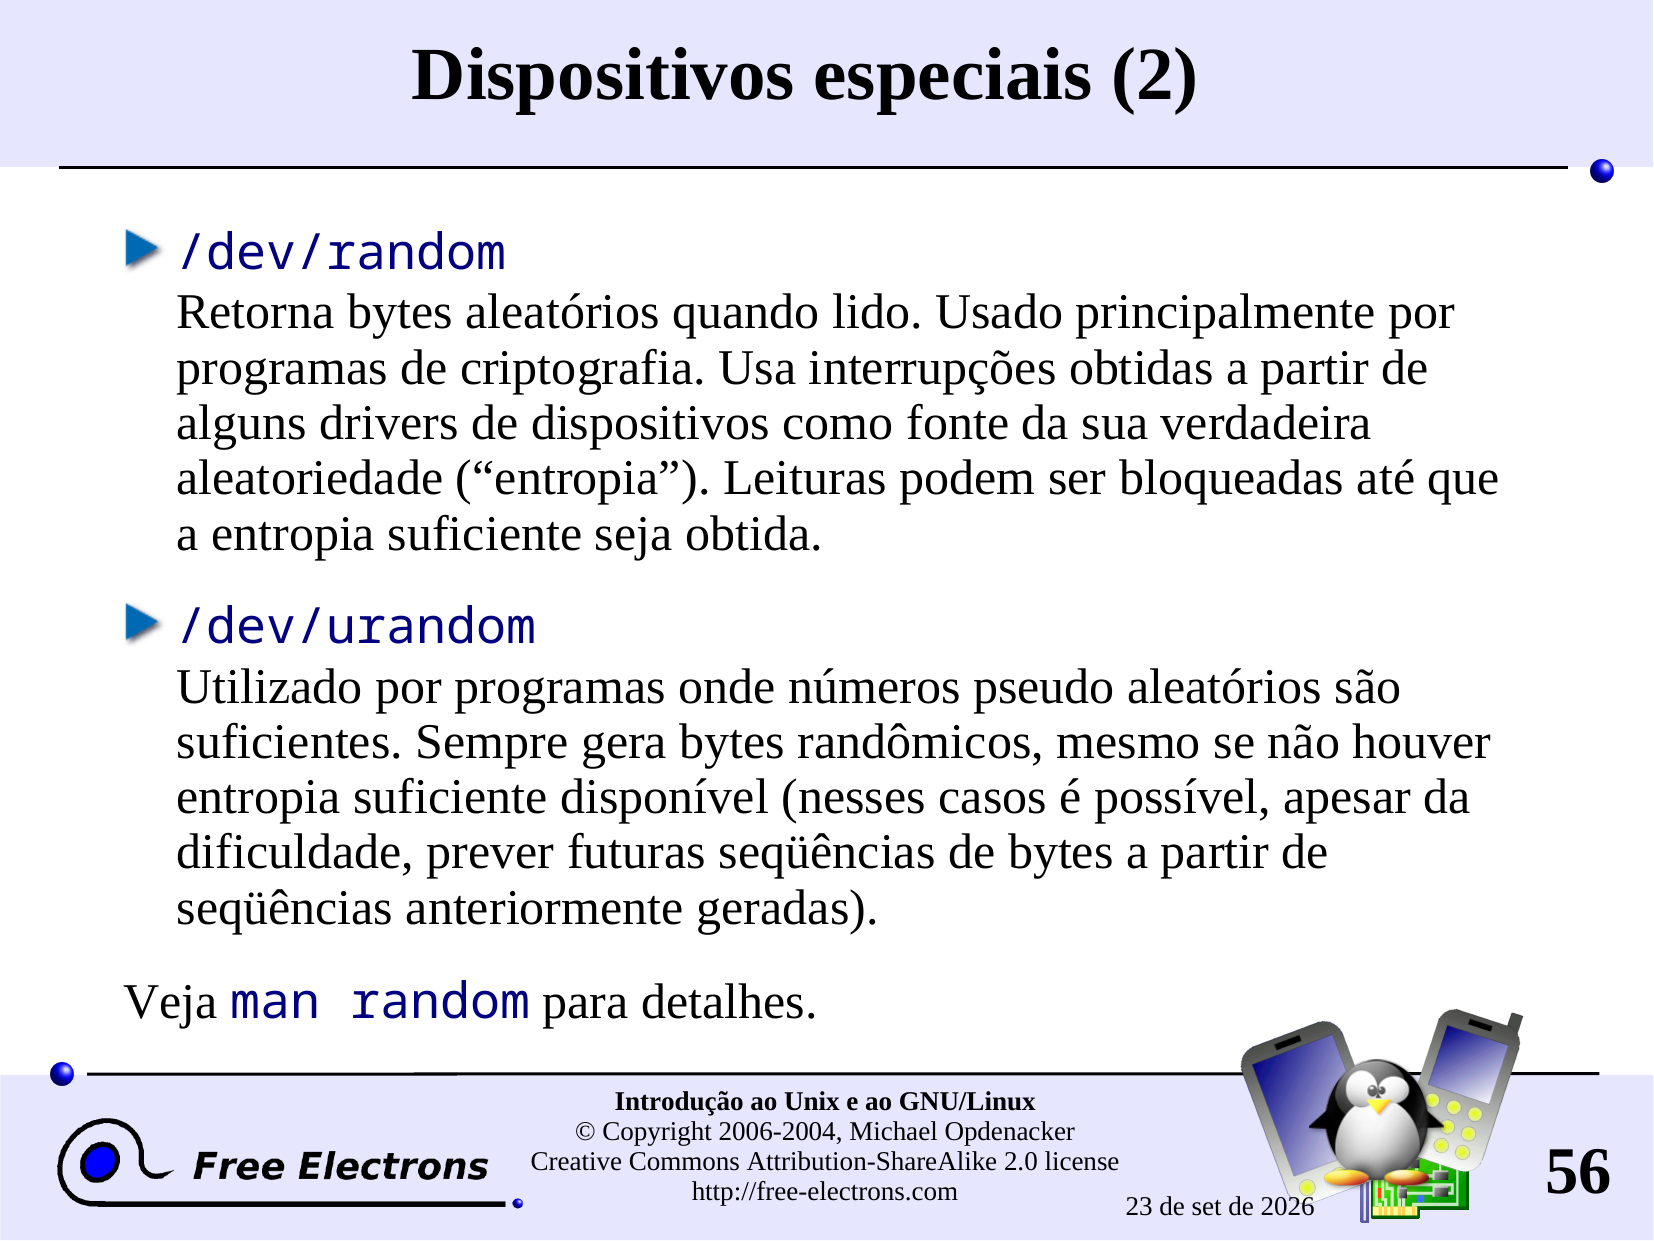

# Dispositivos especiais (2)
/dev/random
Retorna bytes aleatórios quando lido. Usado principalmente por programas de criptografia. Usa interrupções obtidas a partir de alguns drivers de dispositivos como fonte da sua verdadeira aleatoriedade (“entropia”). Leituras podem ser bloqueadas até que a entropia suficiente seja obtida.
/dev/urandom
Utilizado por programas onde números pseudo aleatórios são suficientes. Sempre gera bytes randômicos, mesmo se não houver entropia suficiente disponível (nesses casos é possível, apesar da dificuldade, prever futuras seqüências de bytes a partir de seqüências anteriormente geradas).
Veja man random para detalhes.